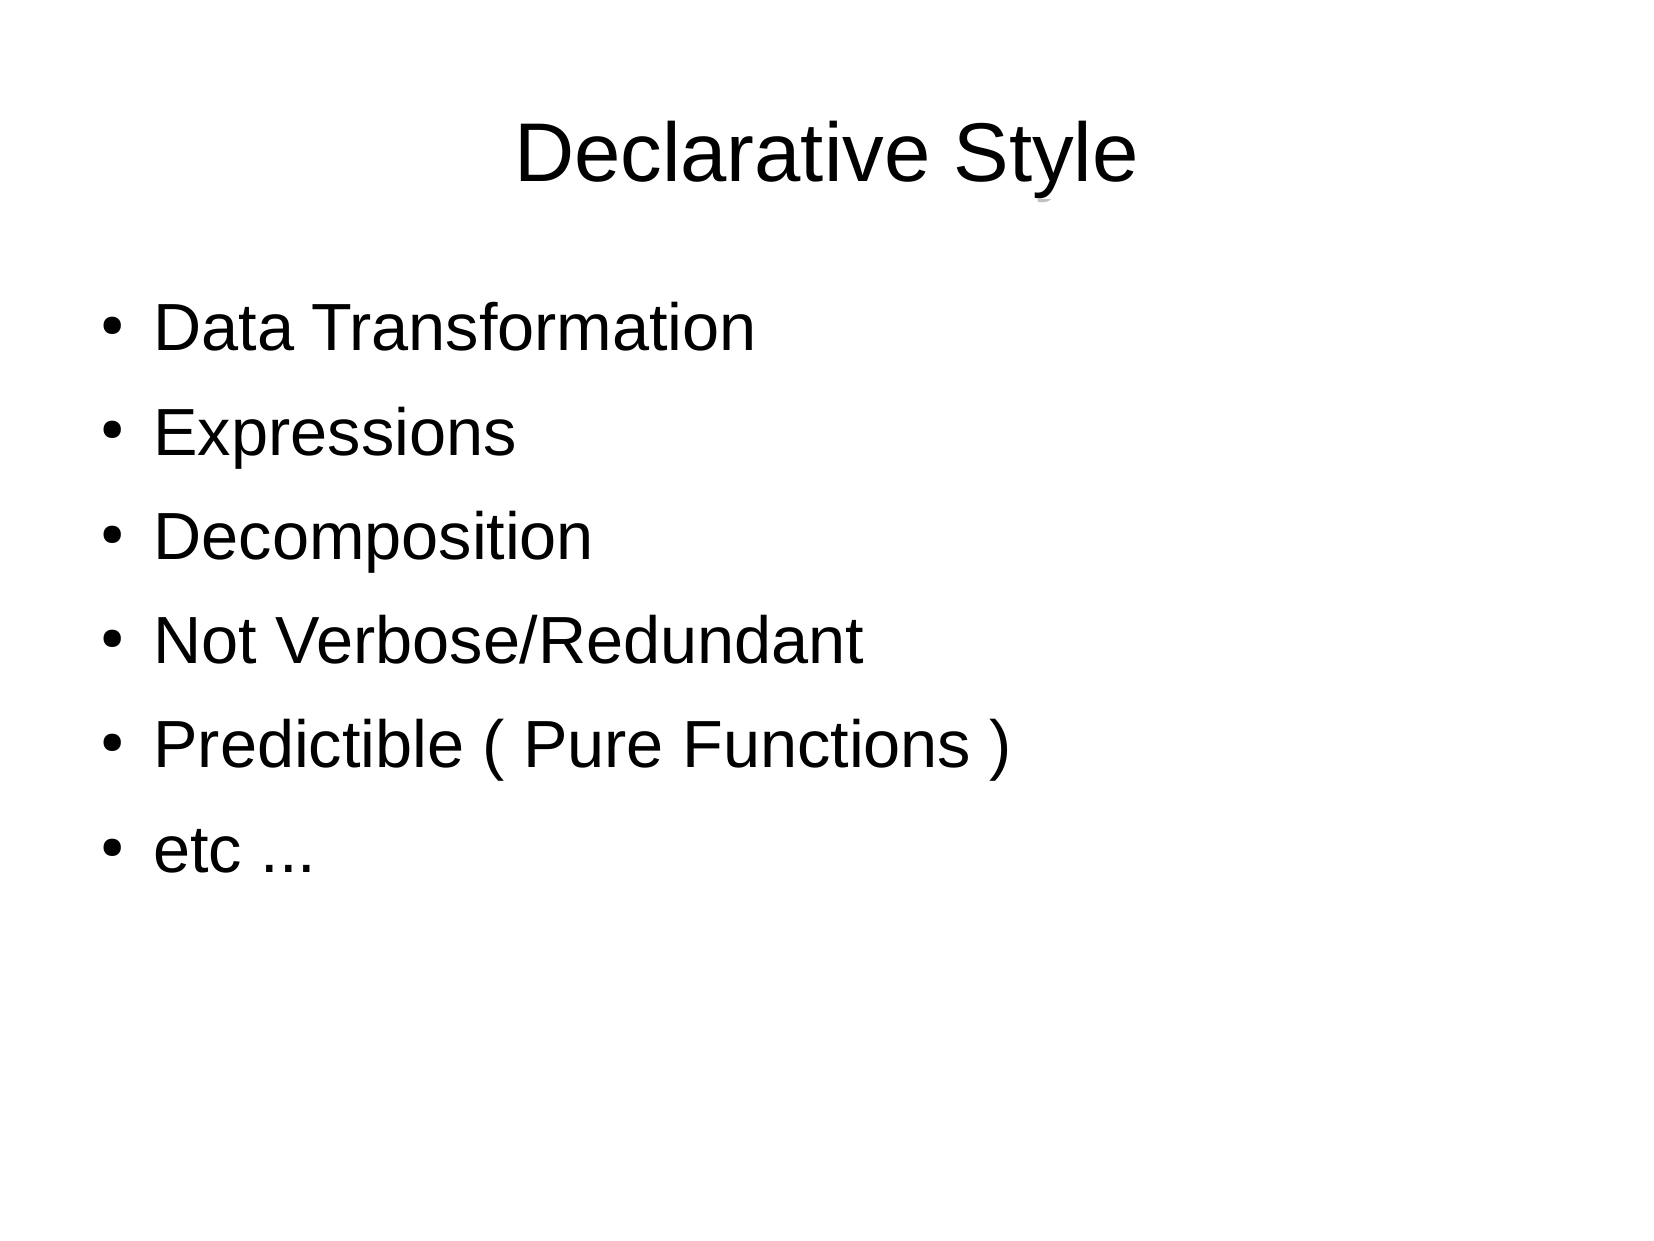

# Declarative Style
Data Transformation
Expressions
Decomposition
Not Verbose/Redundant
Predictible ( Pure Functions )
etc ...